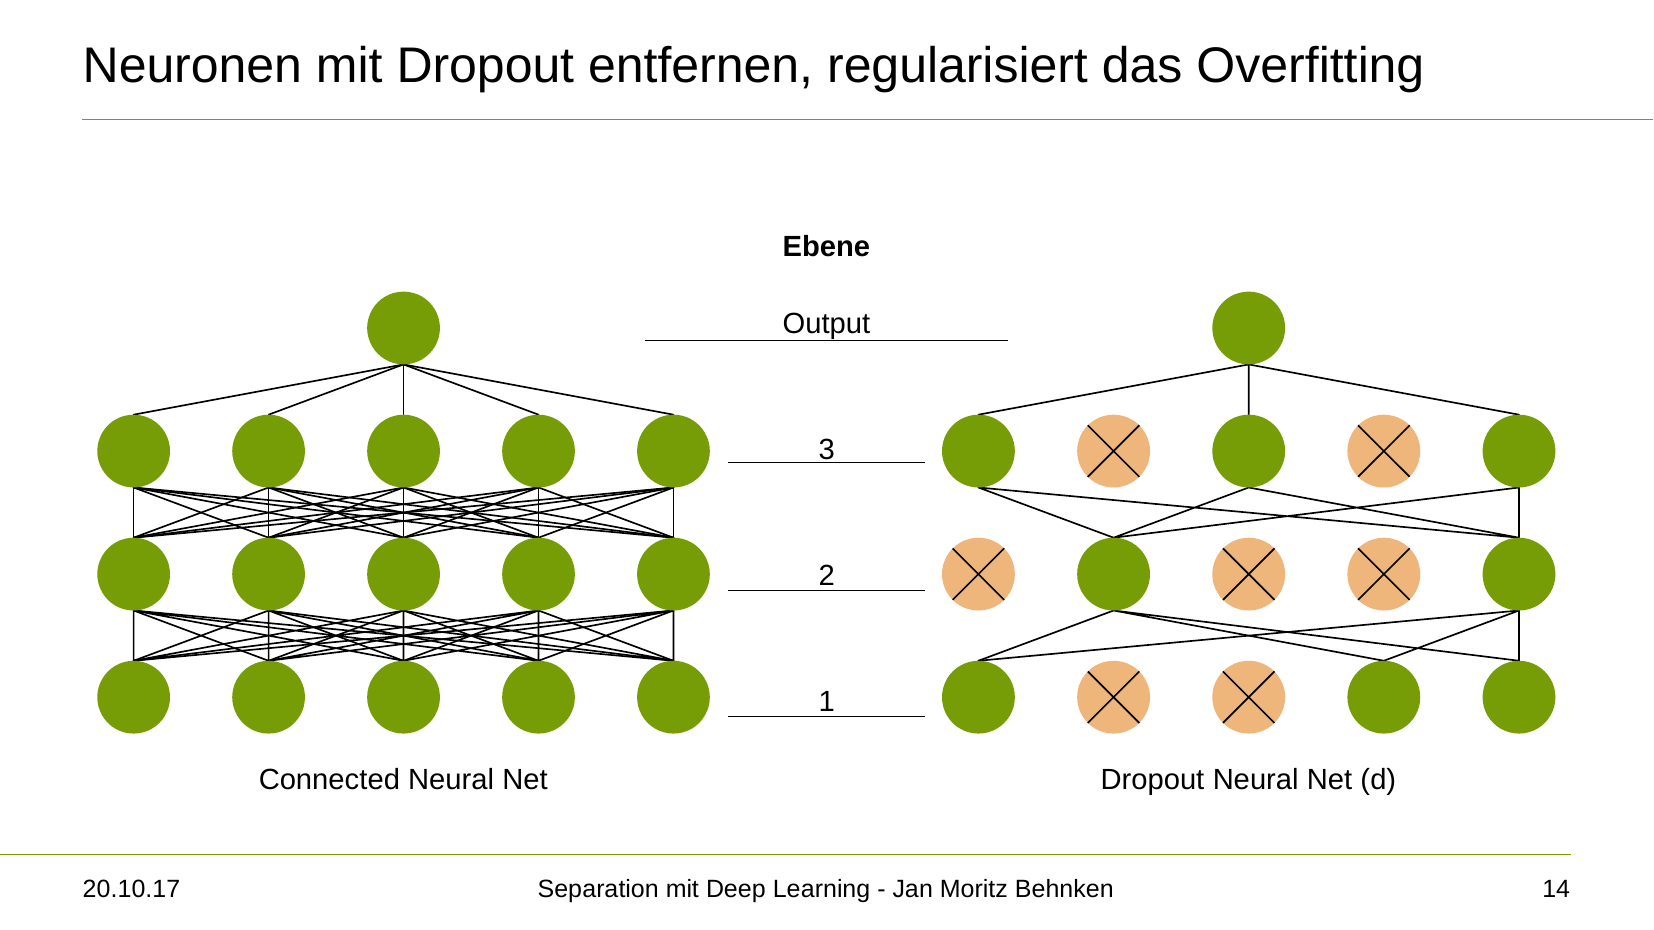

# Neuronen mit Dropout entfernen, regularisiert das Overfitting
Connected Neural Net
Dropout Neural Net (d)
Ebene
Output
3
2
1
20.10.17
Separation mit Deep Learning - Jan Moritz Behnken
14